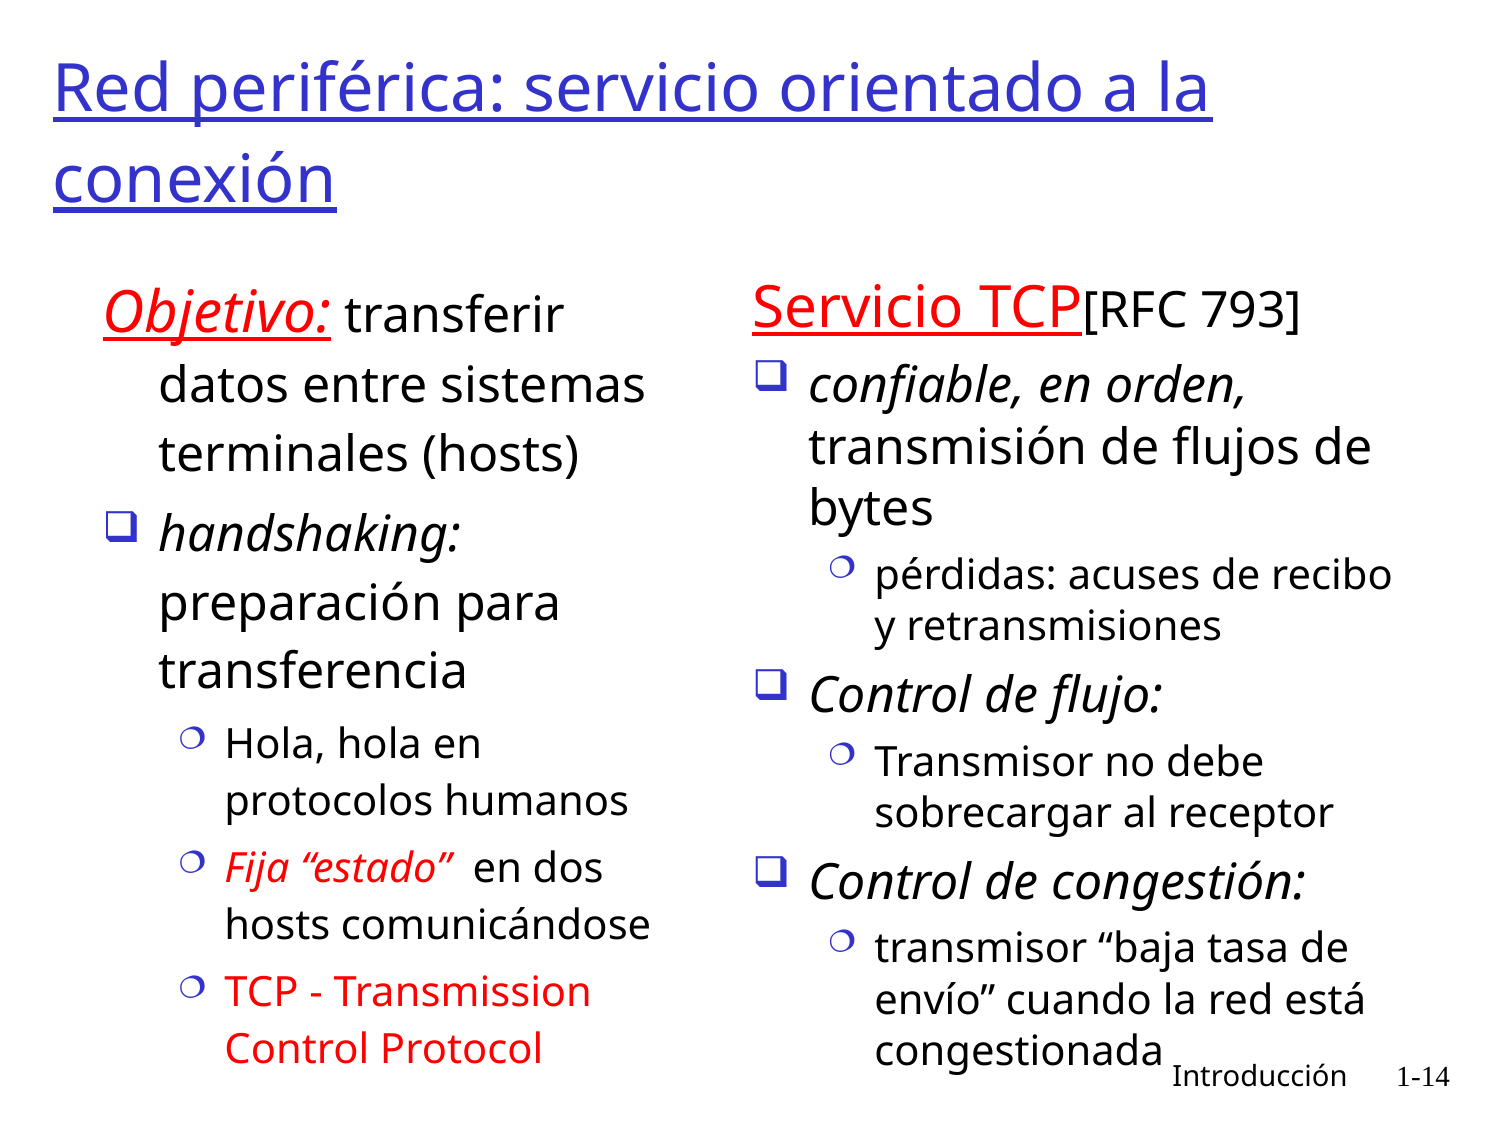

# Red periférica: servicio orientado a la conexión
Objetivo: transferir datos entre sistemas terminales (hosts)
handshaking: preparación para transferencia
Hola, hola en protocolos humanos
Fija “estado” en dos hosts comunicándose
TCP - Transmission Control Protocol
Servicio TCP[RFC 793]
confiable, en orden, transmisión de flujos de bytes
pérdidas: acuses de recibo y retransmisiones
Control de flujo:
Transmisor no debe sobrecargar al receptor
Control de congestión:
transmisor “baja tasa de envío” cuando la red está congestionada
 Introducción